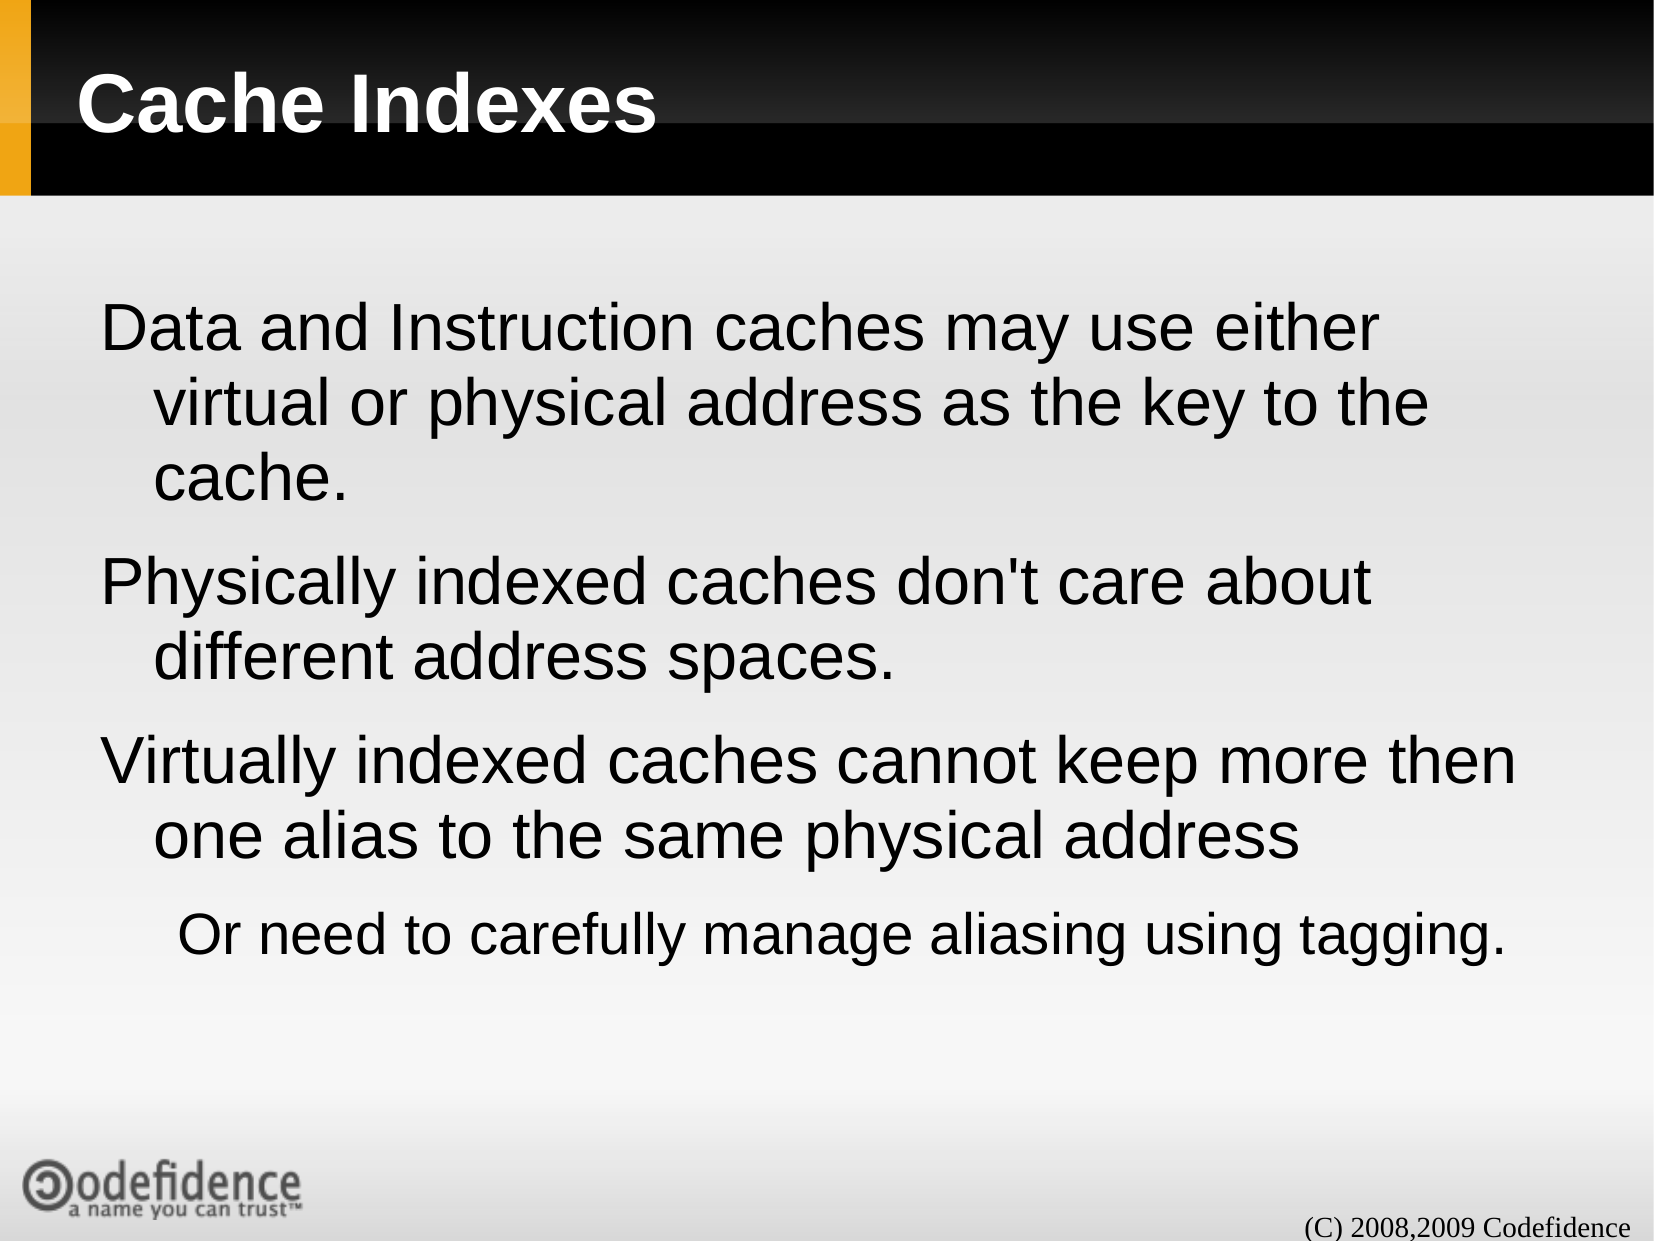

# Cache Indexes
Data and Instruction caches may use either virtual or physical address as the key to the cache.
Physically indexed caches don't care about different address spaces.
Virtually indexed caches cannot keep more then one alias to the same physical address
Or need to carefully manage aliasing using tagging.